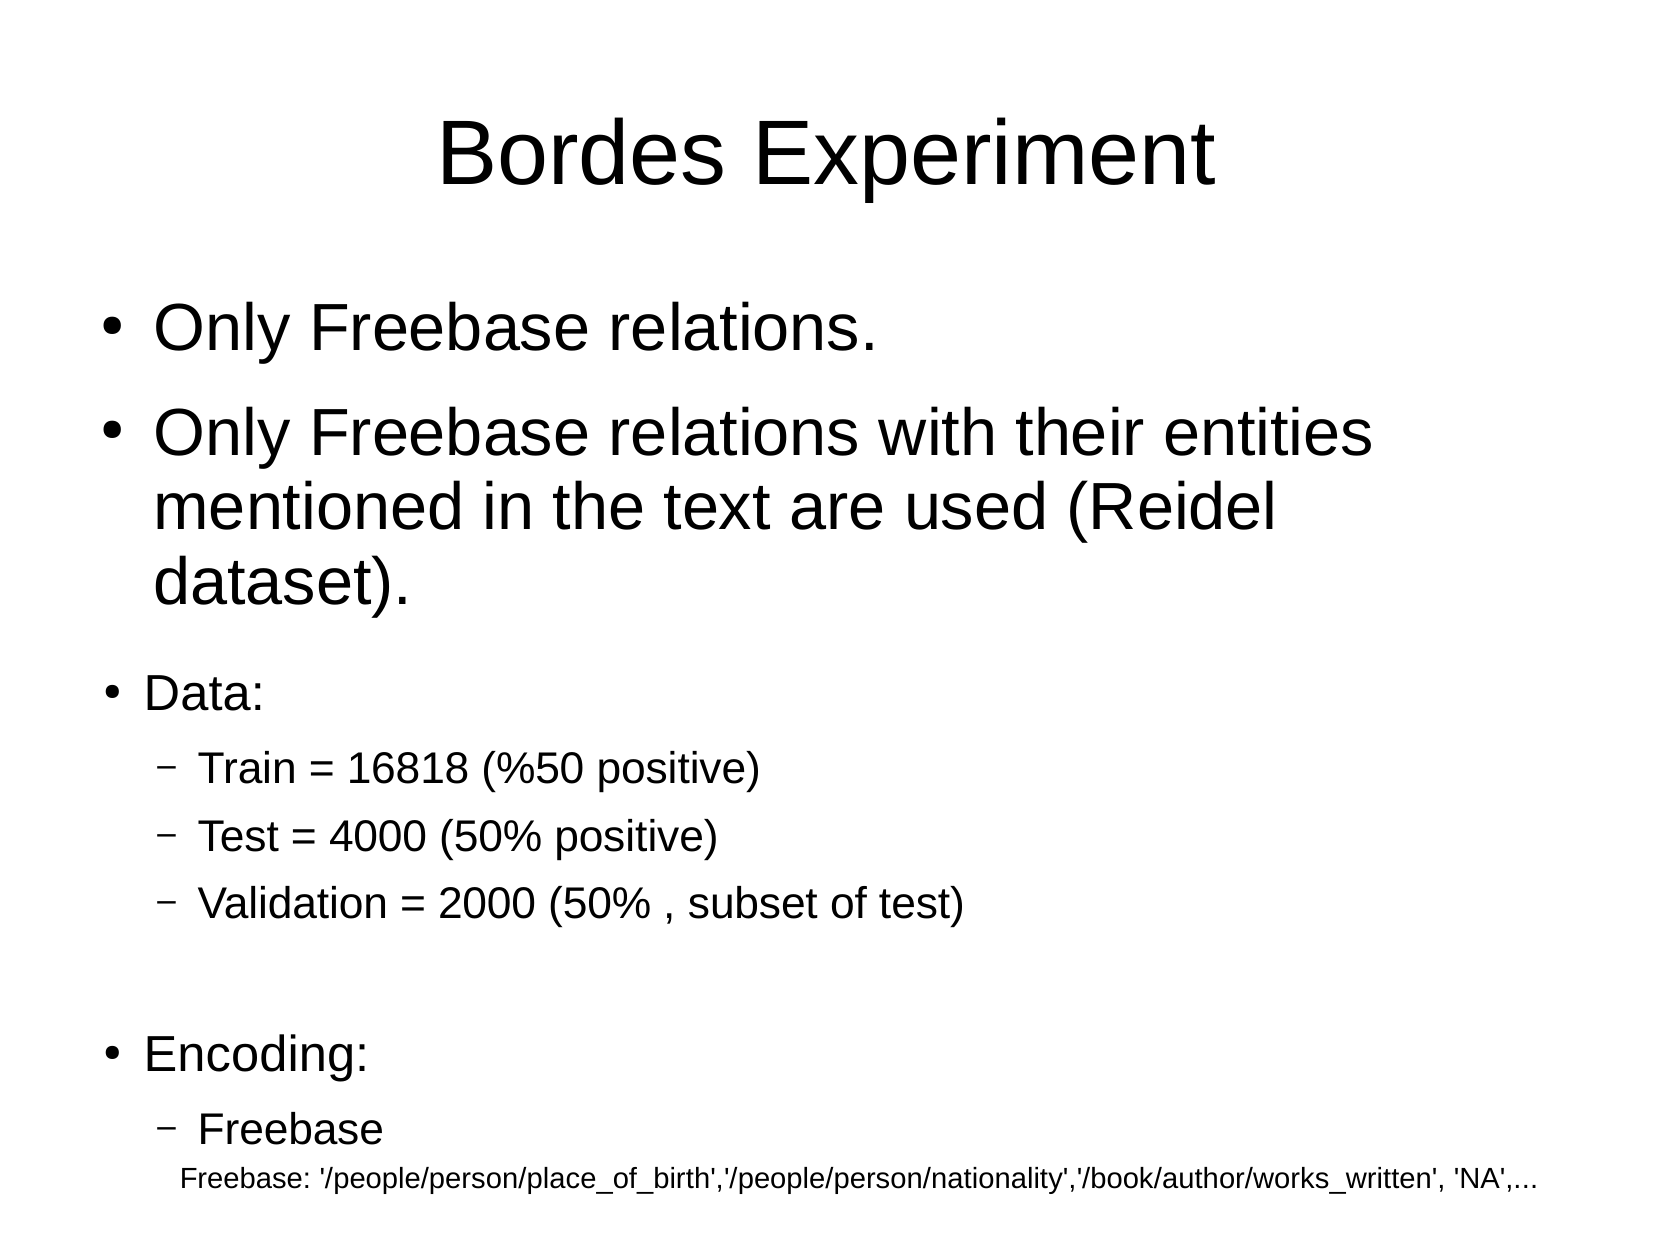

# Bordes Experiment
Only Freebase relations.
Only Freebase relations with their entities mentioned in the text are used (Reidel dataset).
Data:
Train = 16818 (%50 positive)
Test = 4000 (50% positive)
Validation = 2000 (50% , subset of test)
Encoding:
Freebase
Freebase: '/people/person/place_of_birth','/people/person/nationality','/book/author/works_written', 'NA',...